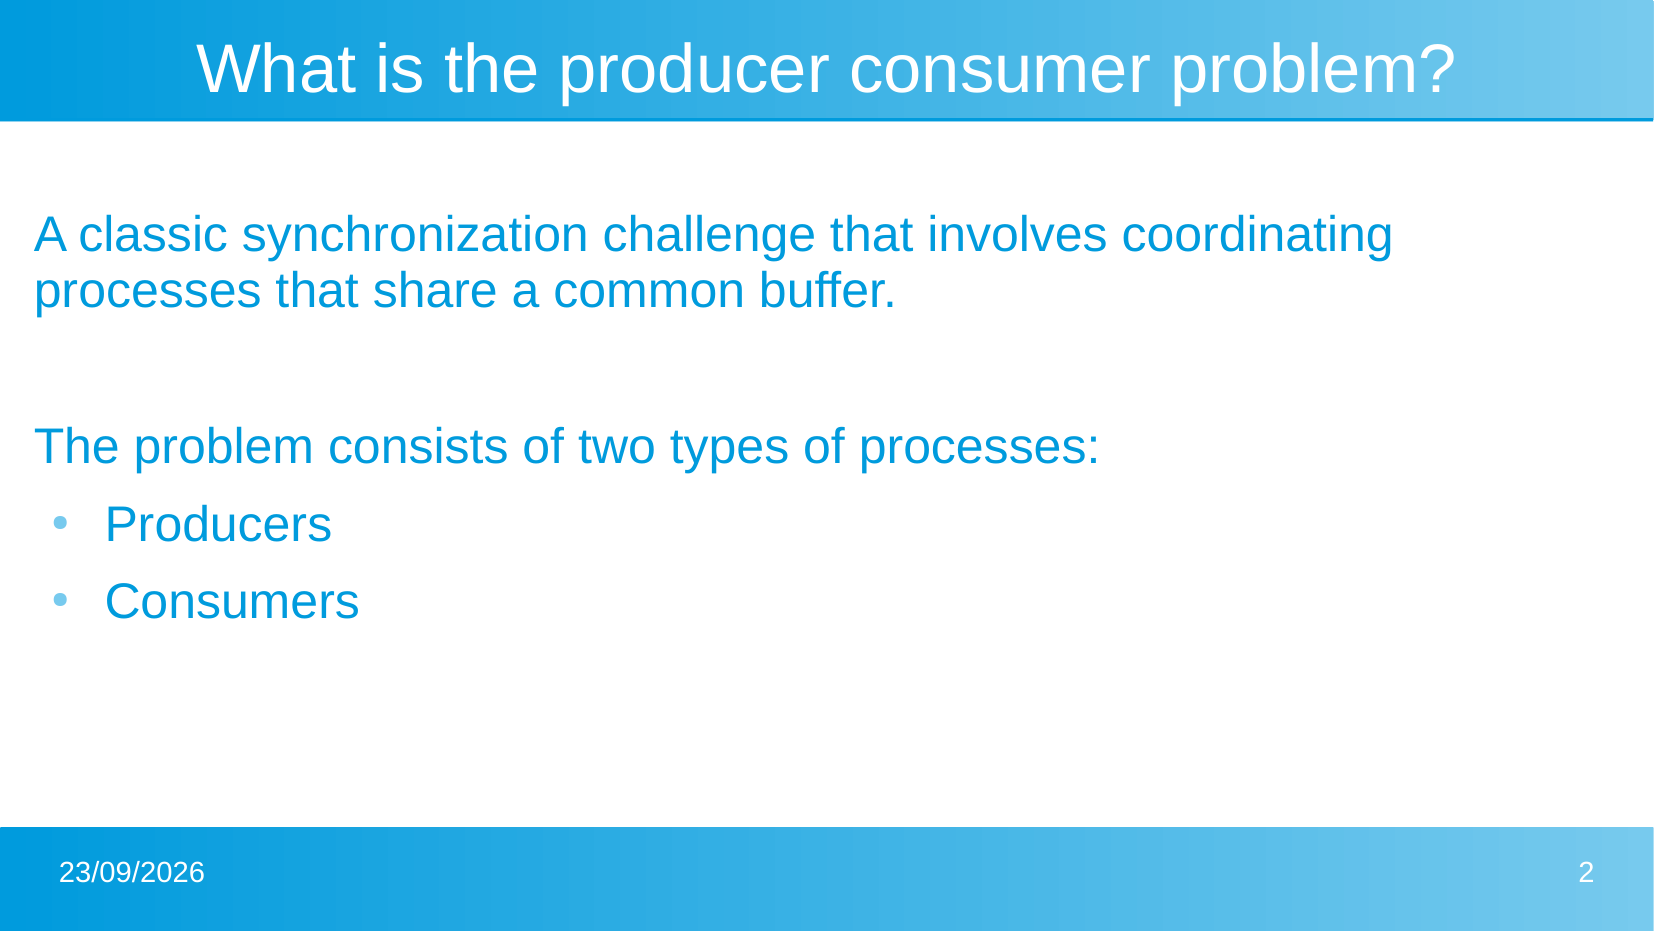

# What is the producer consumer problem?
A classic synchronization challenge that involves coordinating processes that share a common buffer.
The problem consists of two types of processes:
Producers
Consumers
2